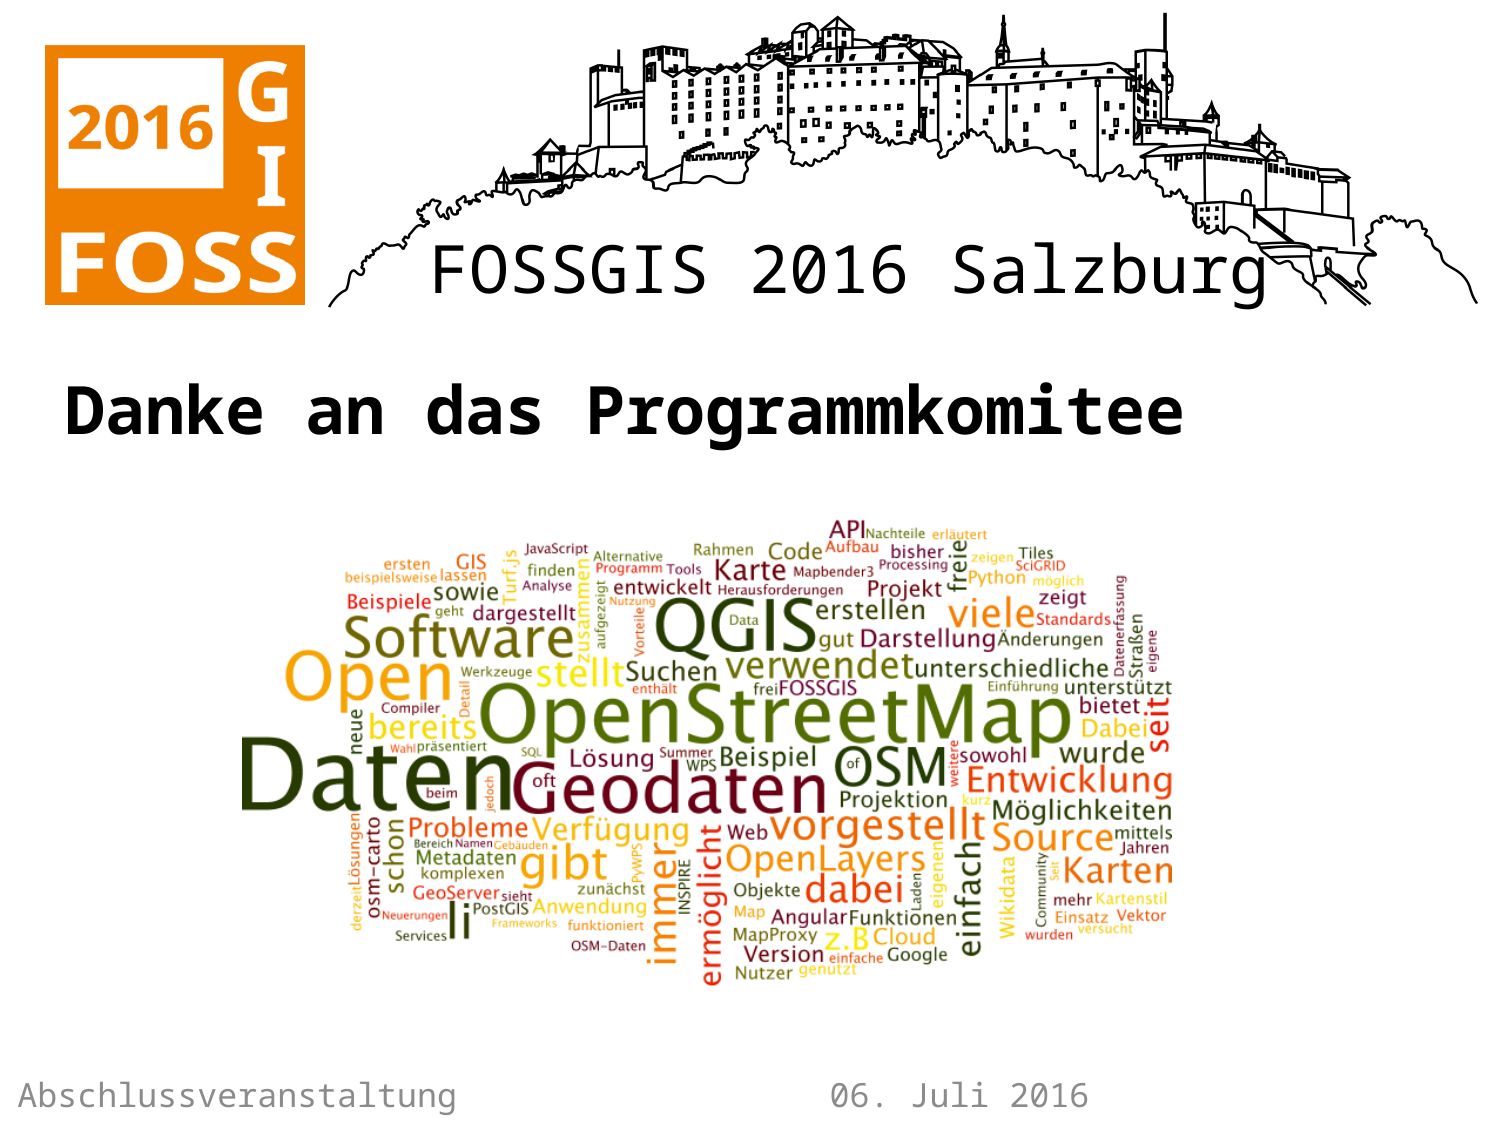

FOSSGIS 2016 Salzburg
Danke an das Programmkomitee
# Abschlussveranstaltung						06. Juli 2016